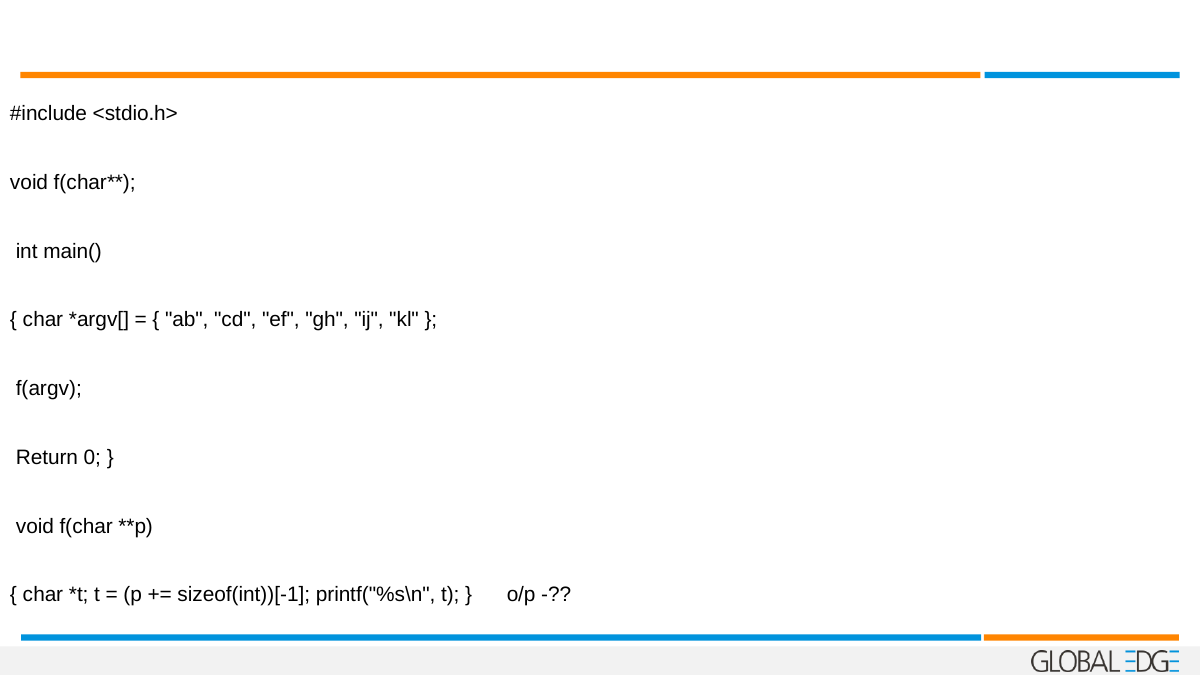

#
#include <stdio.h>
void f(char**);
 int main()
{ char *argv[] = { "ab", "cd", "ef", "gh", "ij", "kl" };
 f(argv);
 Return 0; }
 void f(char **p)
{ char *t; t = (p += sizeof(int))[-1]; printf("%s\n", t); } o/p -??